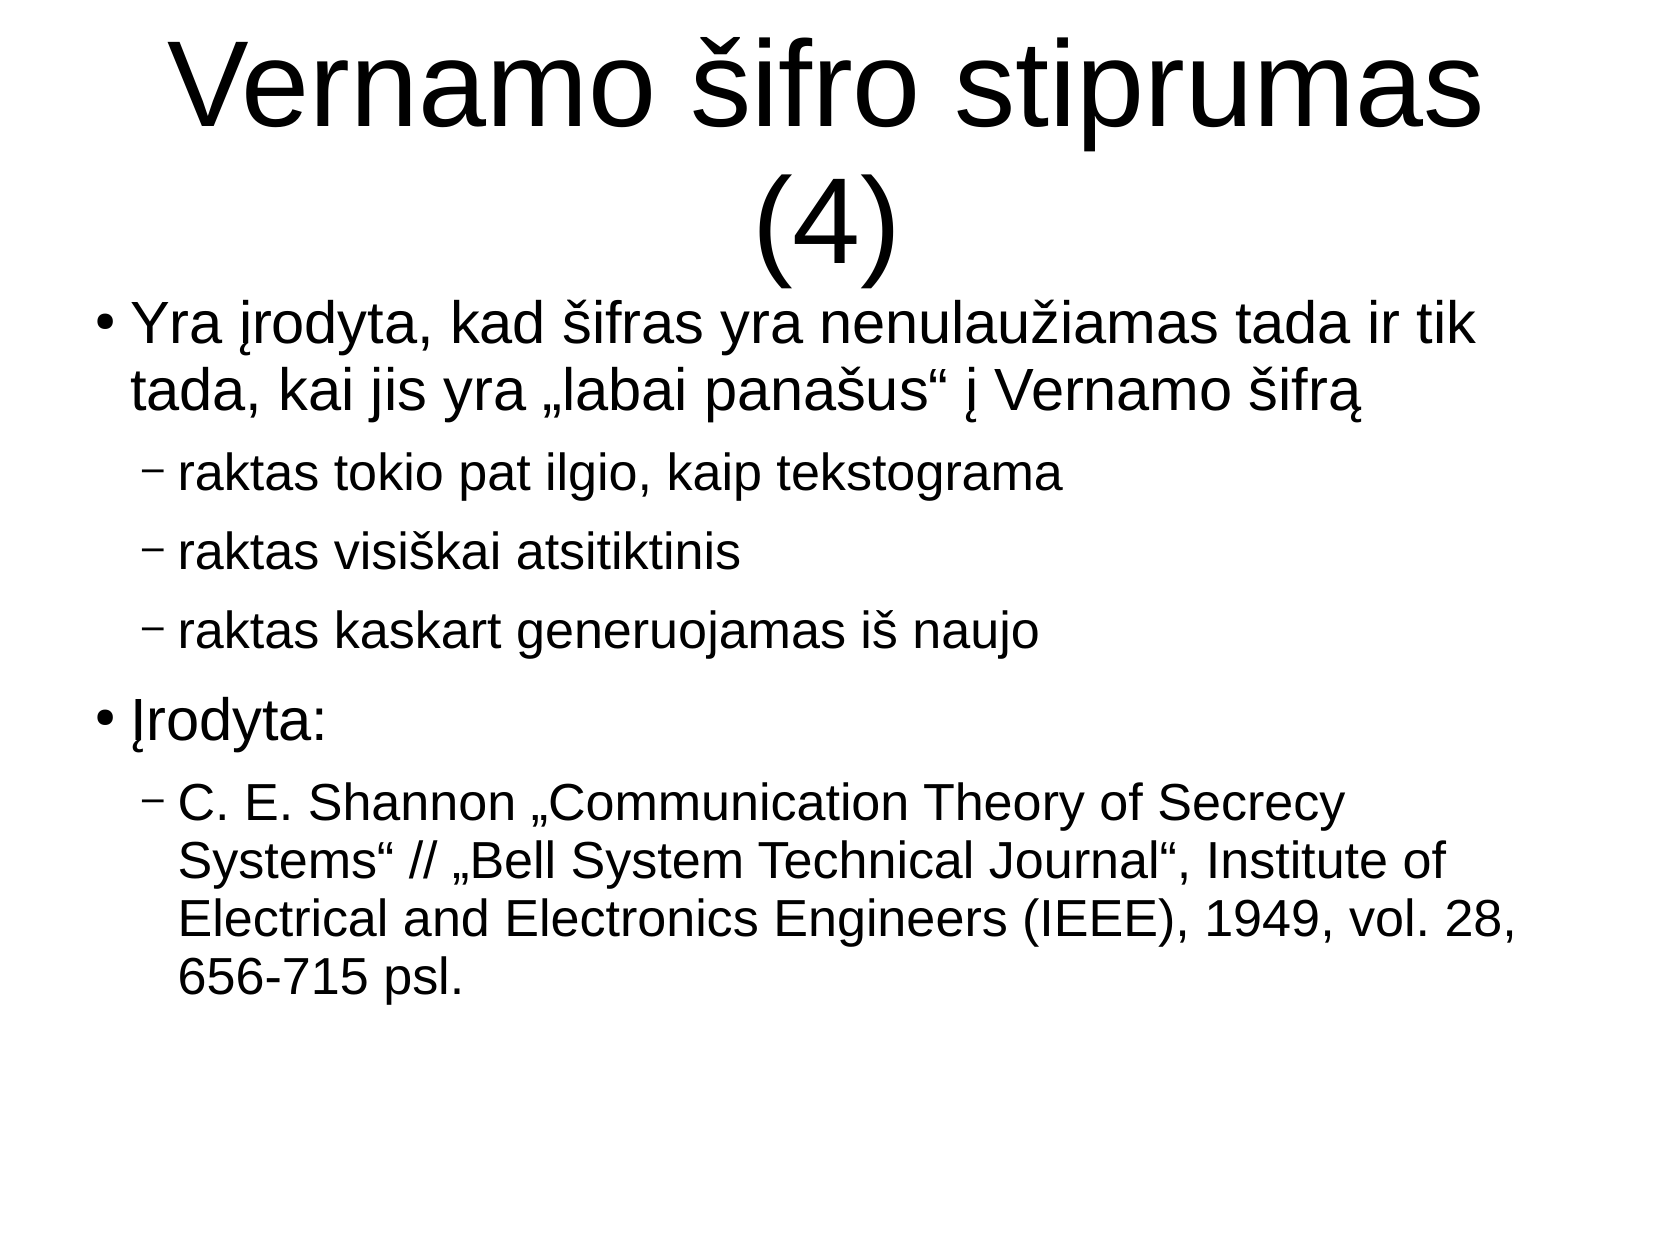

# Vernamo šifro stiprumas (4)
Yra įrodyta, kad šifras yra nenulaužiamas tada ir tik tada, kai jis yra „labai panašus“ į Vernamo šifrą
raktas tokio pat ilgio, kaip tekstograma
raktas visiškai atsitiktinis
raktas kaskart generuojamas iš naujo
Įrodyta:
C. E. Shannon „Communication Theory of Secrecy Systems“ // „Bell System Technical Journal“, Institute of Electrical and Electronics Engineers (IEEE), 1949, vol. 28, 656-715 psl.